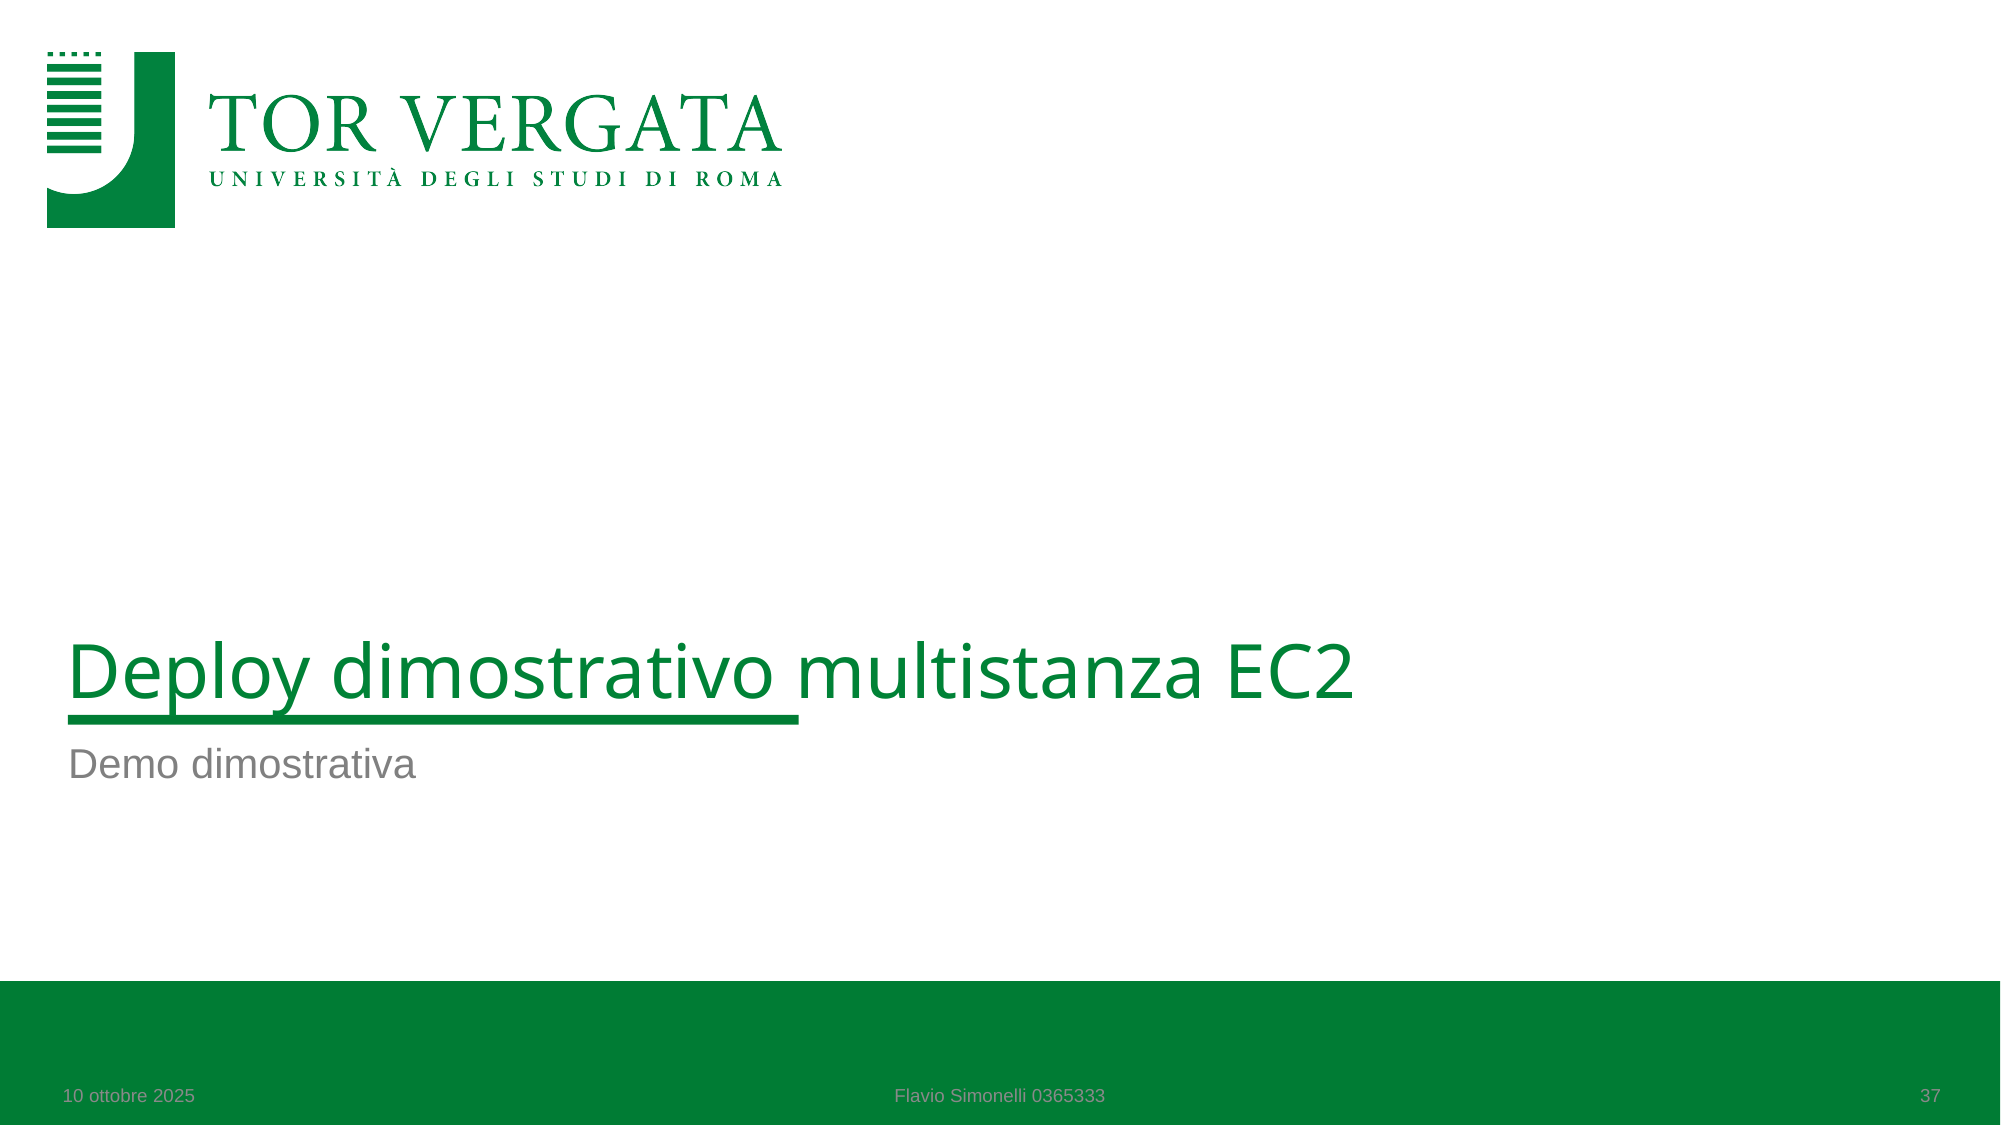

# Deploy dimostrativo multistanza EC2
Demo dimostrativa
10 ottobre 2025
Flavio Simonelli 0365333
37